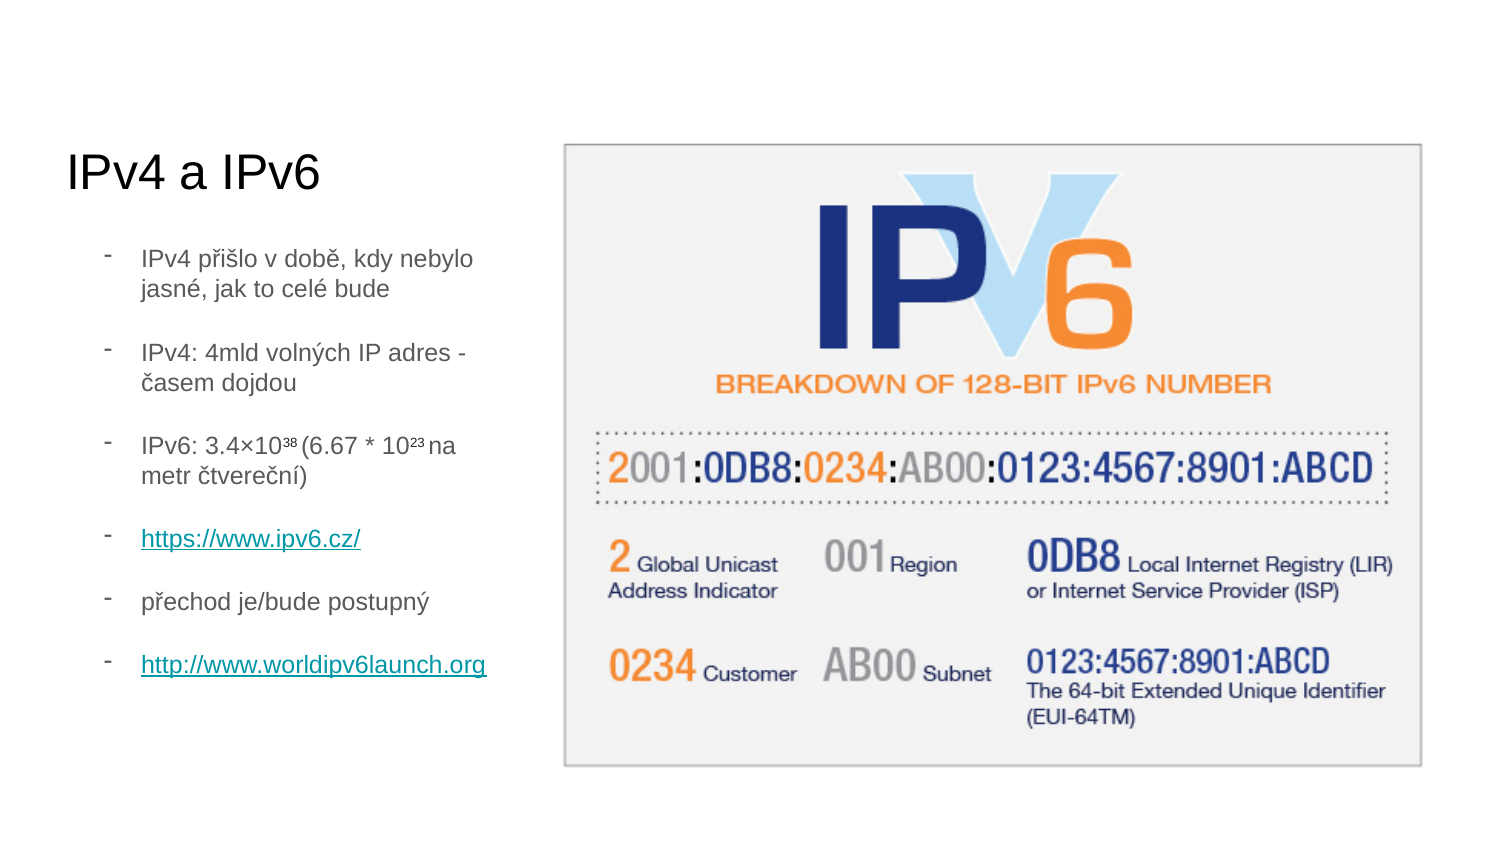

# IPv4 a IPv6
IPv4 přišlo v době, kdy nebylo jasné, jak to celé bude
IPv4: 4mld volných IP adres - časem dojdou
IPv6: 3.4×1038 (6.67 * 1023 na metr čtvereční)
https://www.ipv6.cz/
přechod je/bude postupný
http://www.worldipv6launch.org